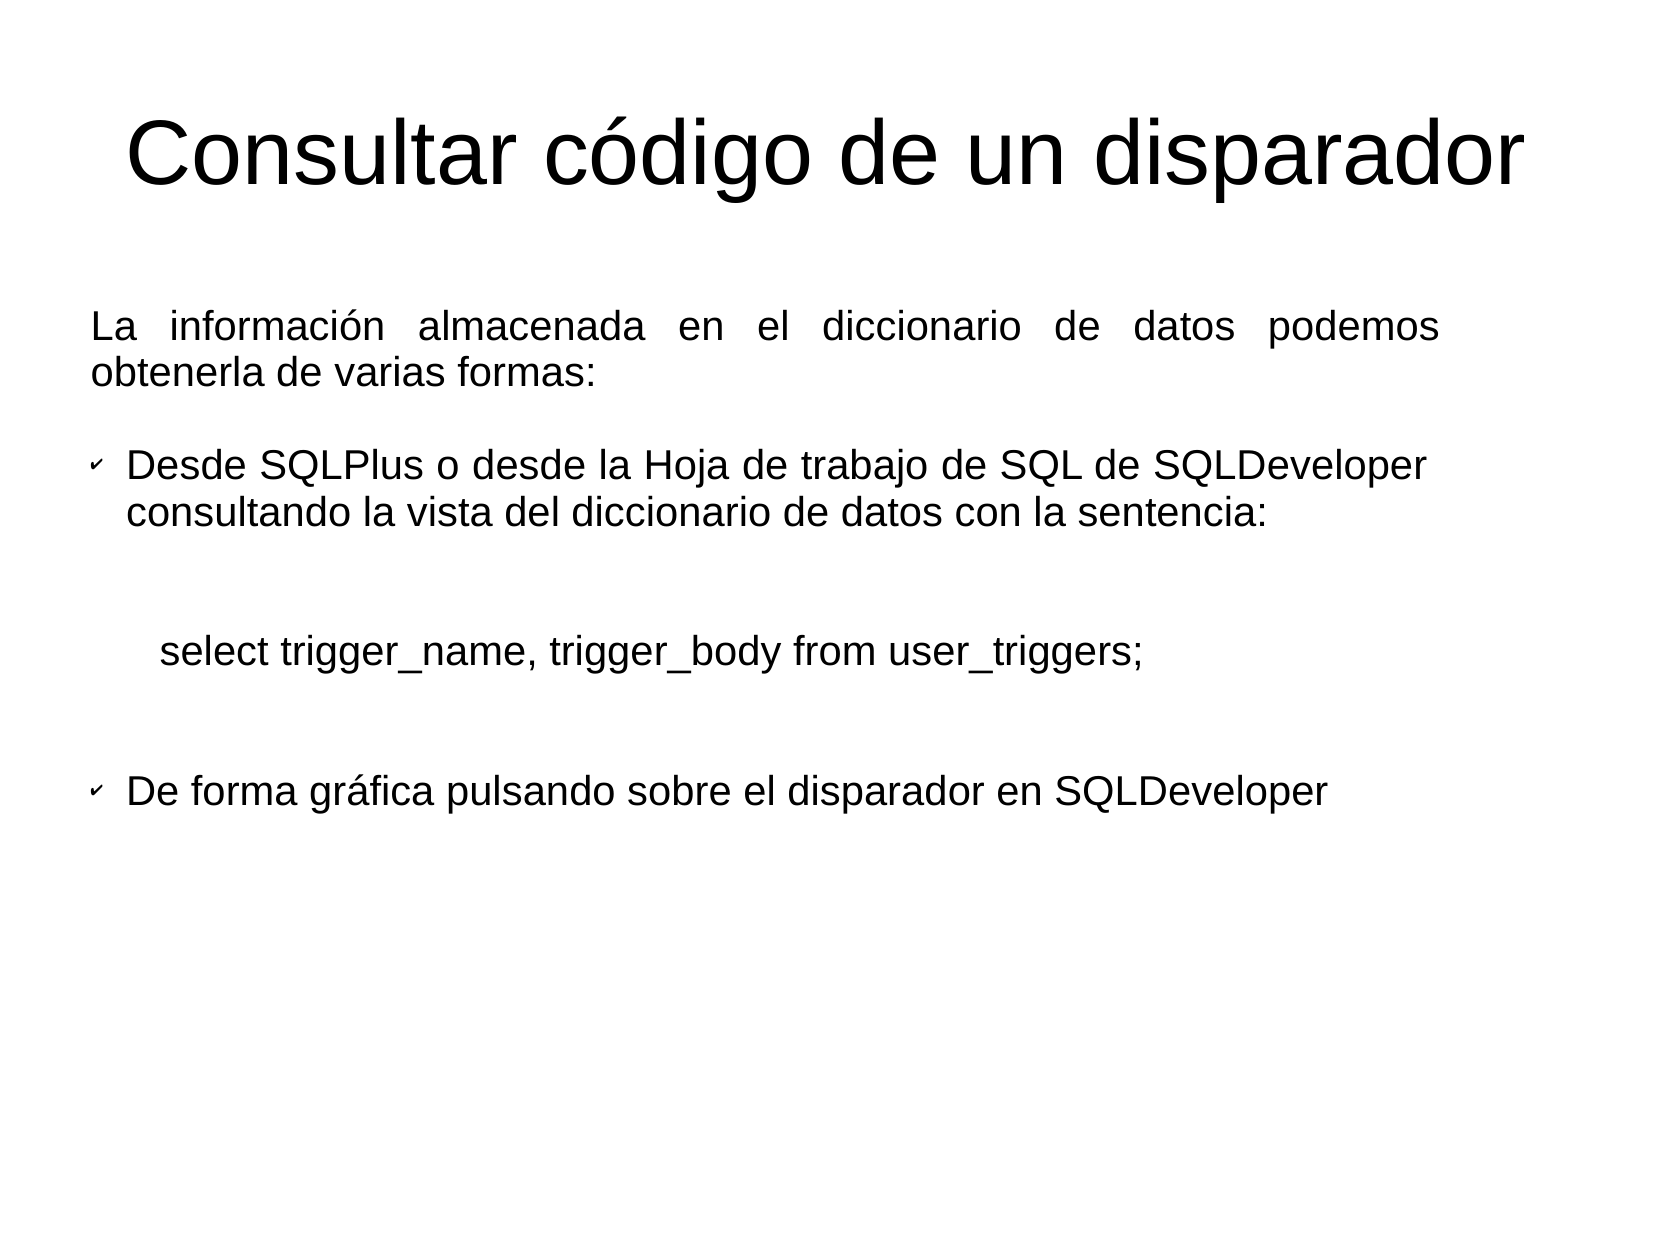

# Consultar código de un disparador
La información almacenada en el diccionario de datos podemos obtenerla de varias formas:
Desde SQLPlus o desde la Hoja de trabajo de SQL de SQLDeveloper consultando la vista del diccionario de datos con la sentencia:
 select trigger_name, trigger_body from user_triggers;
De forma gráfica pulsando sobre el disparador en SQLDeveloper